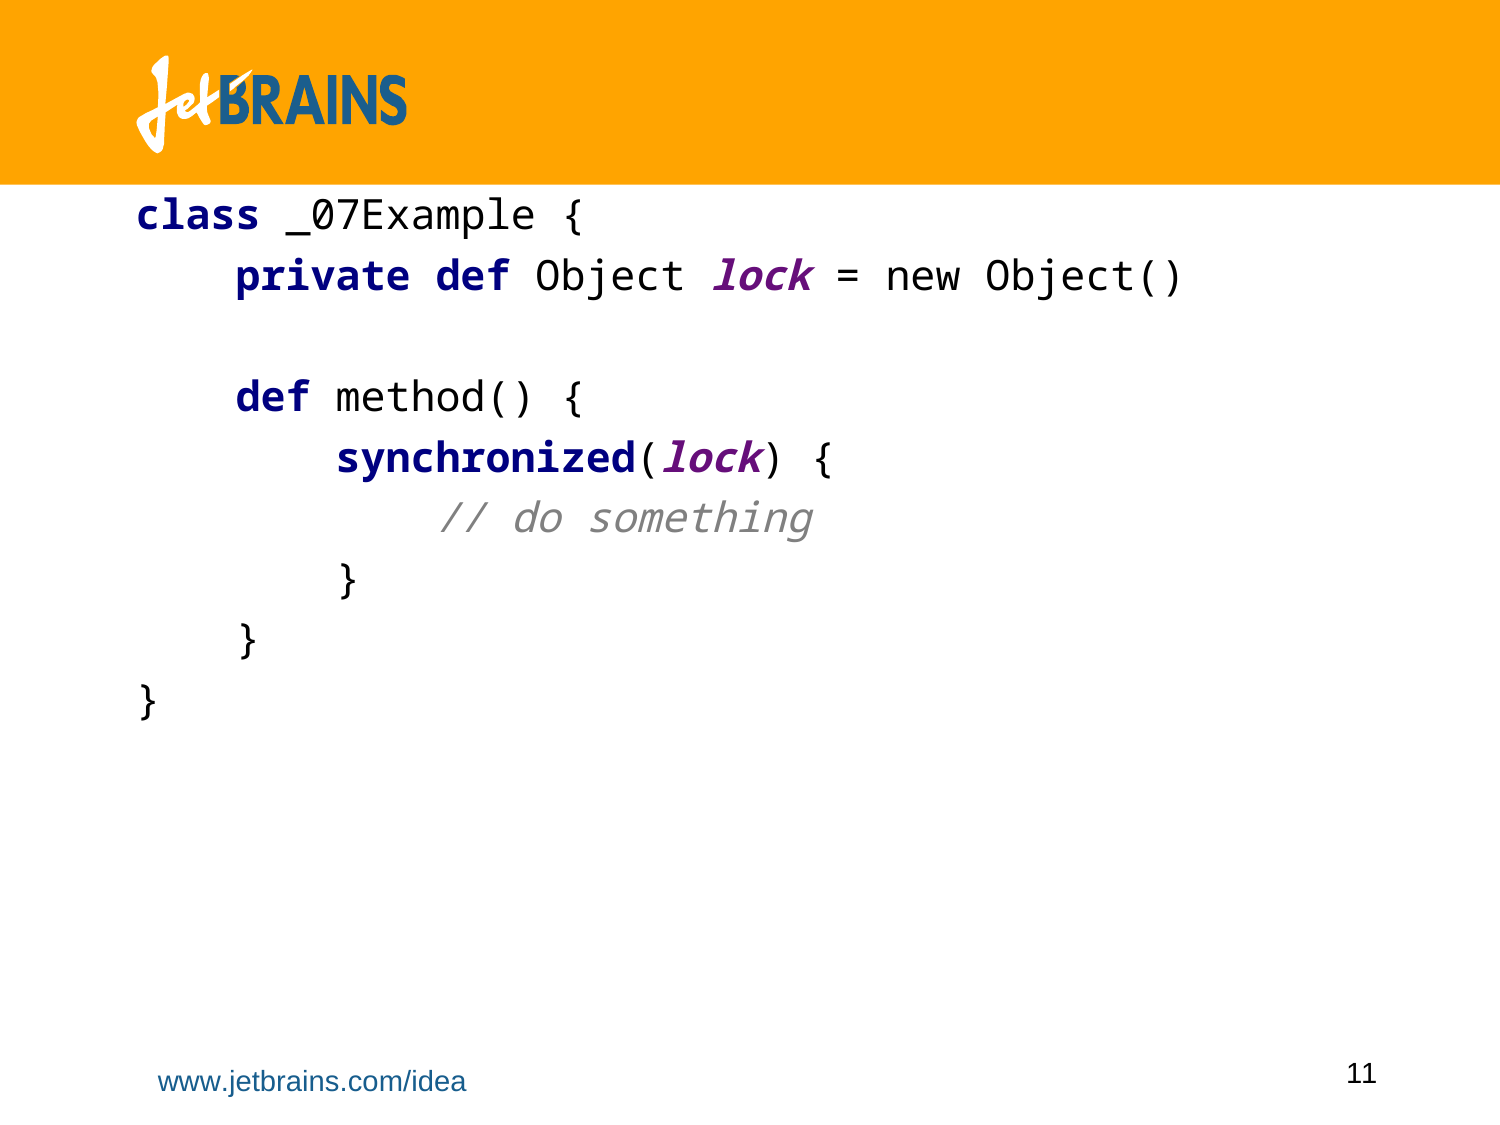

# class _07Example {
 private def Object lock = new Object()
 def method() {
 synchronized(lock) {
 // do something
 }
 }
}